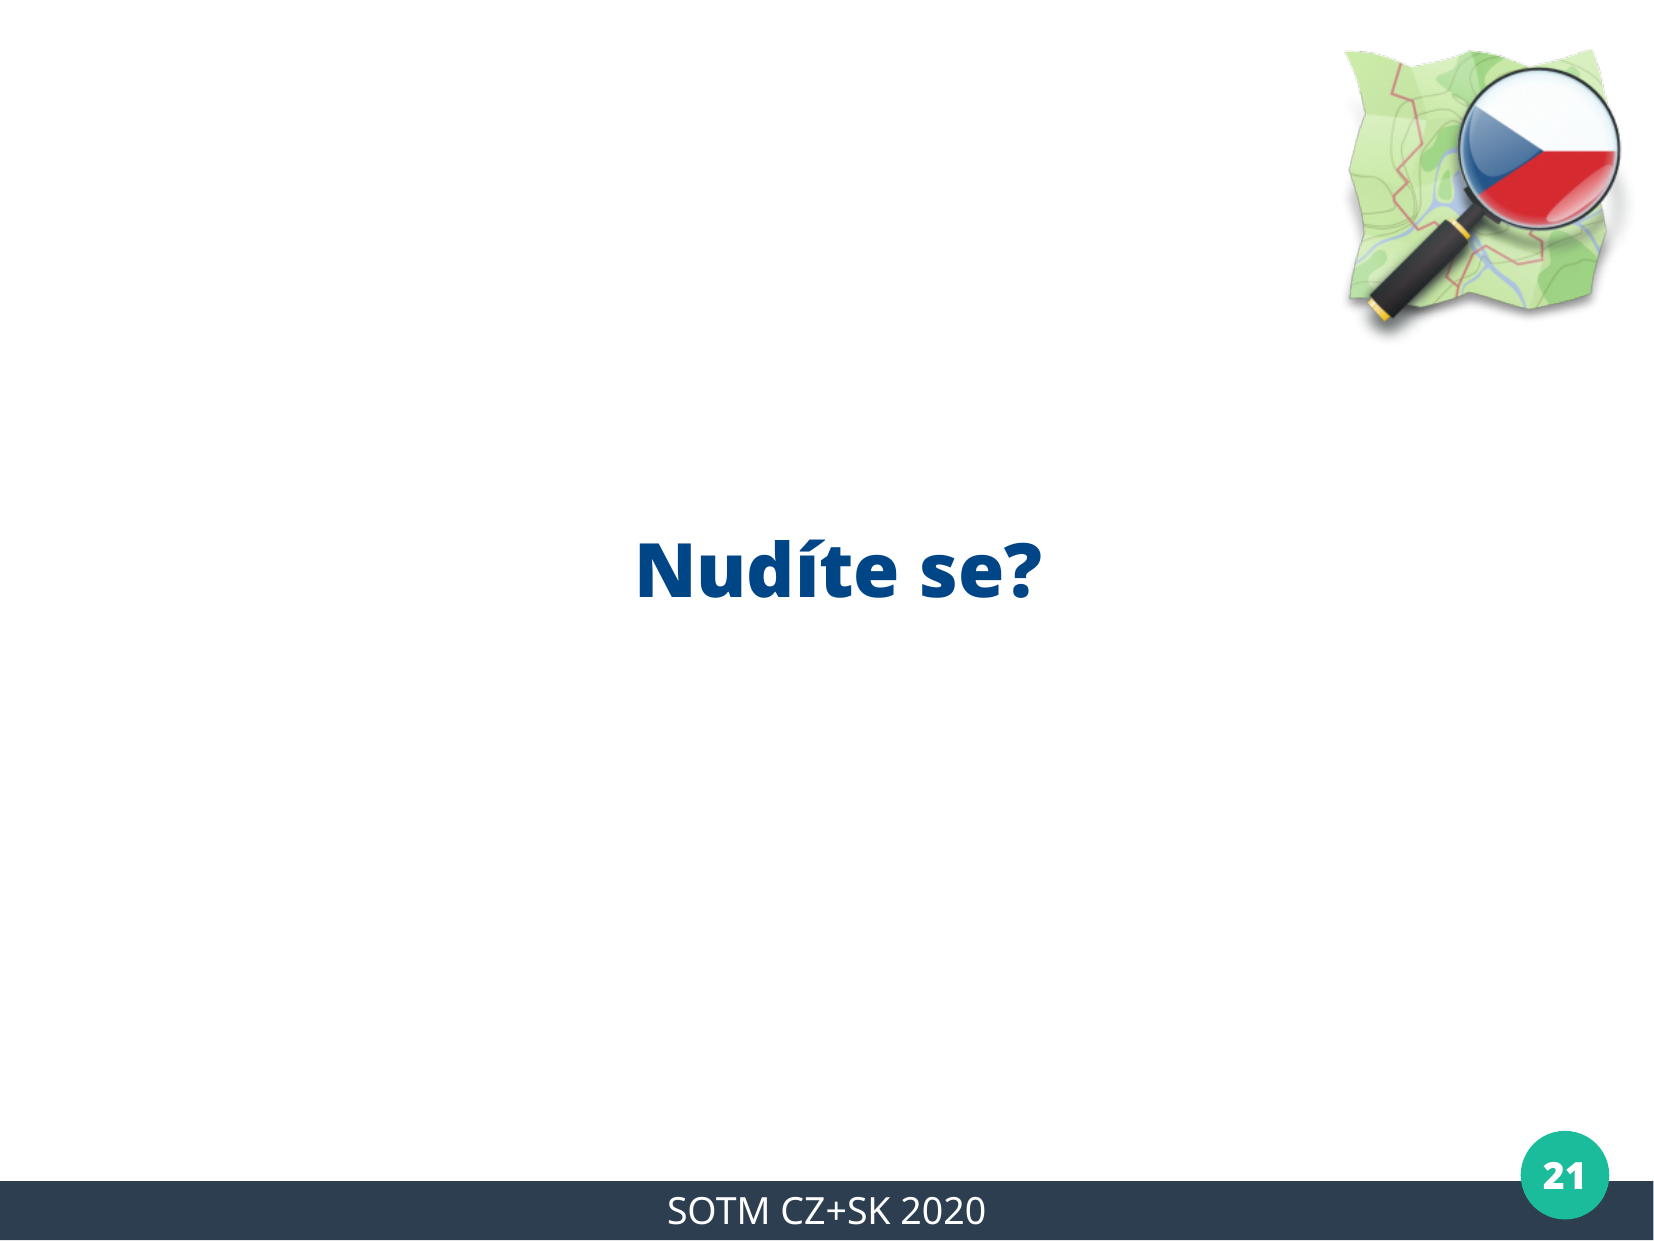

# Nudíte se?
21
SOTM CZ+SK 2020